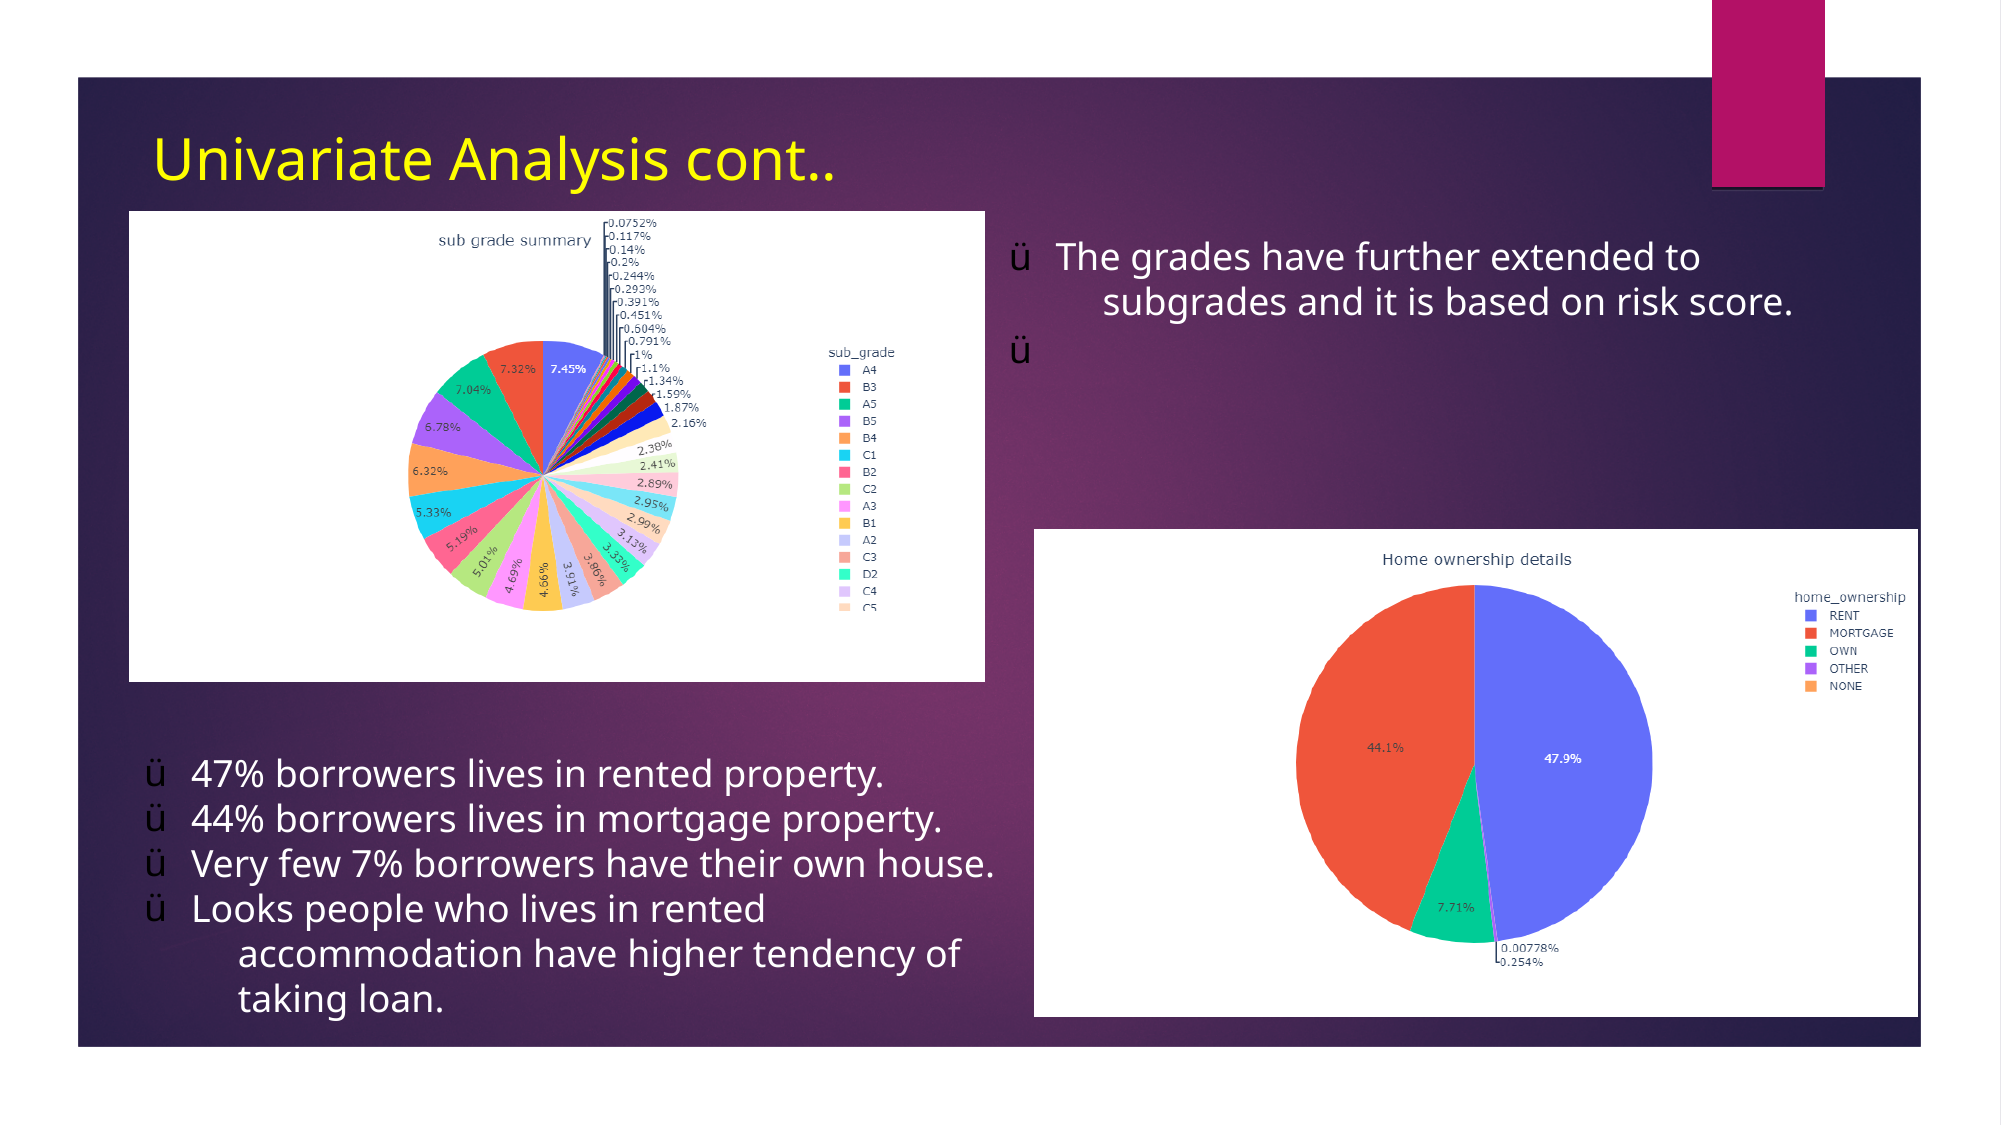

# Univariate Analysis cont..
The grades have further extended to subgrades and it is based on risk score.
47% borrowers lives in rented property.
44% borrowers lives in mortgage property.
Very few 7% borrowers have their own house.
Looks people who lives in rented accommodation have higher tendency of taking loan.